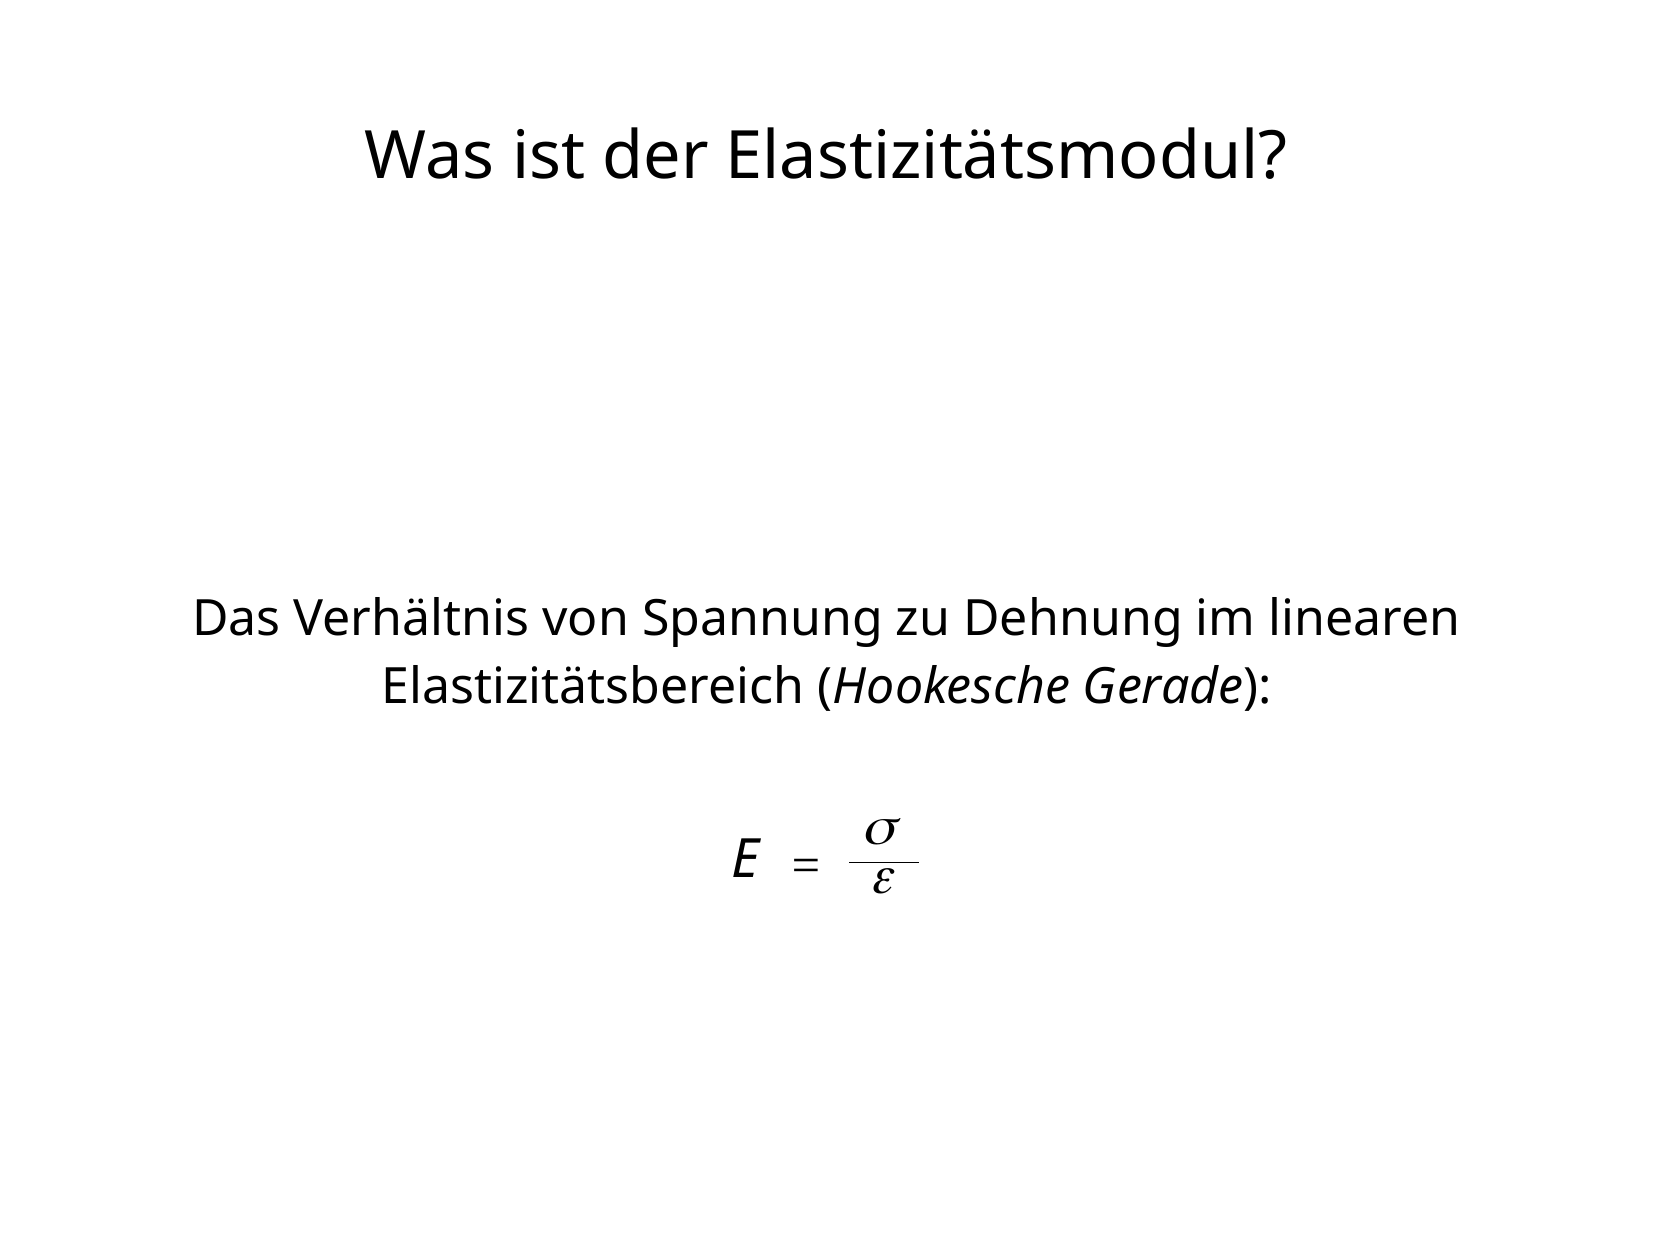

# Was ist der Elastizitätsmodul?
Das Verhältnis von Spannung zu Dehnung im linearen Elastizitätsbereich (Hookesche Gerade):